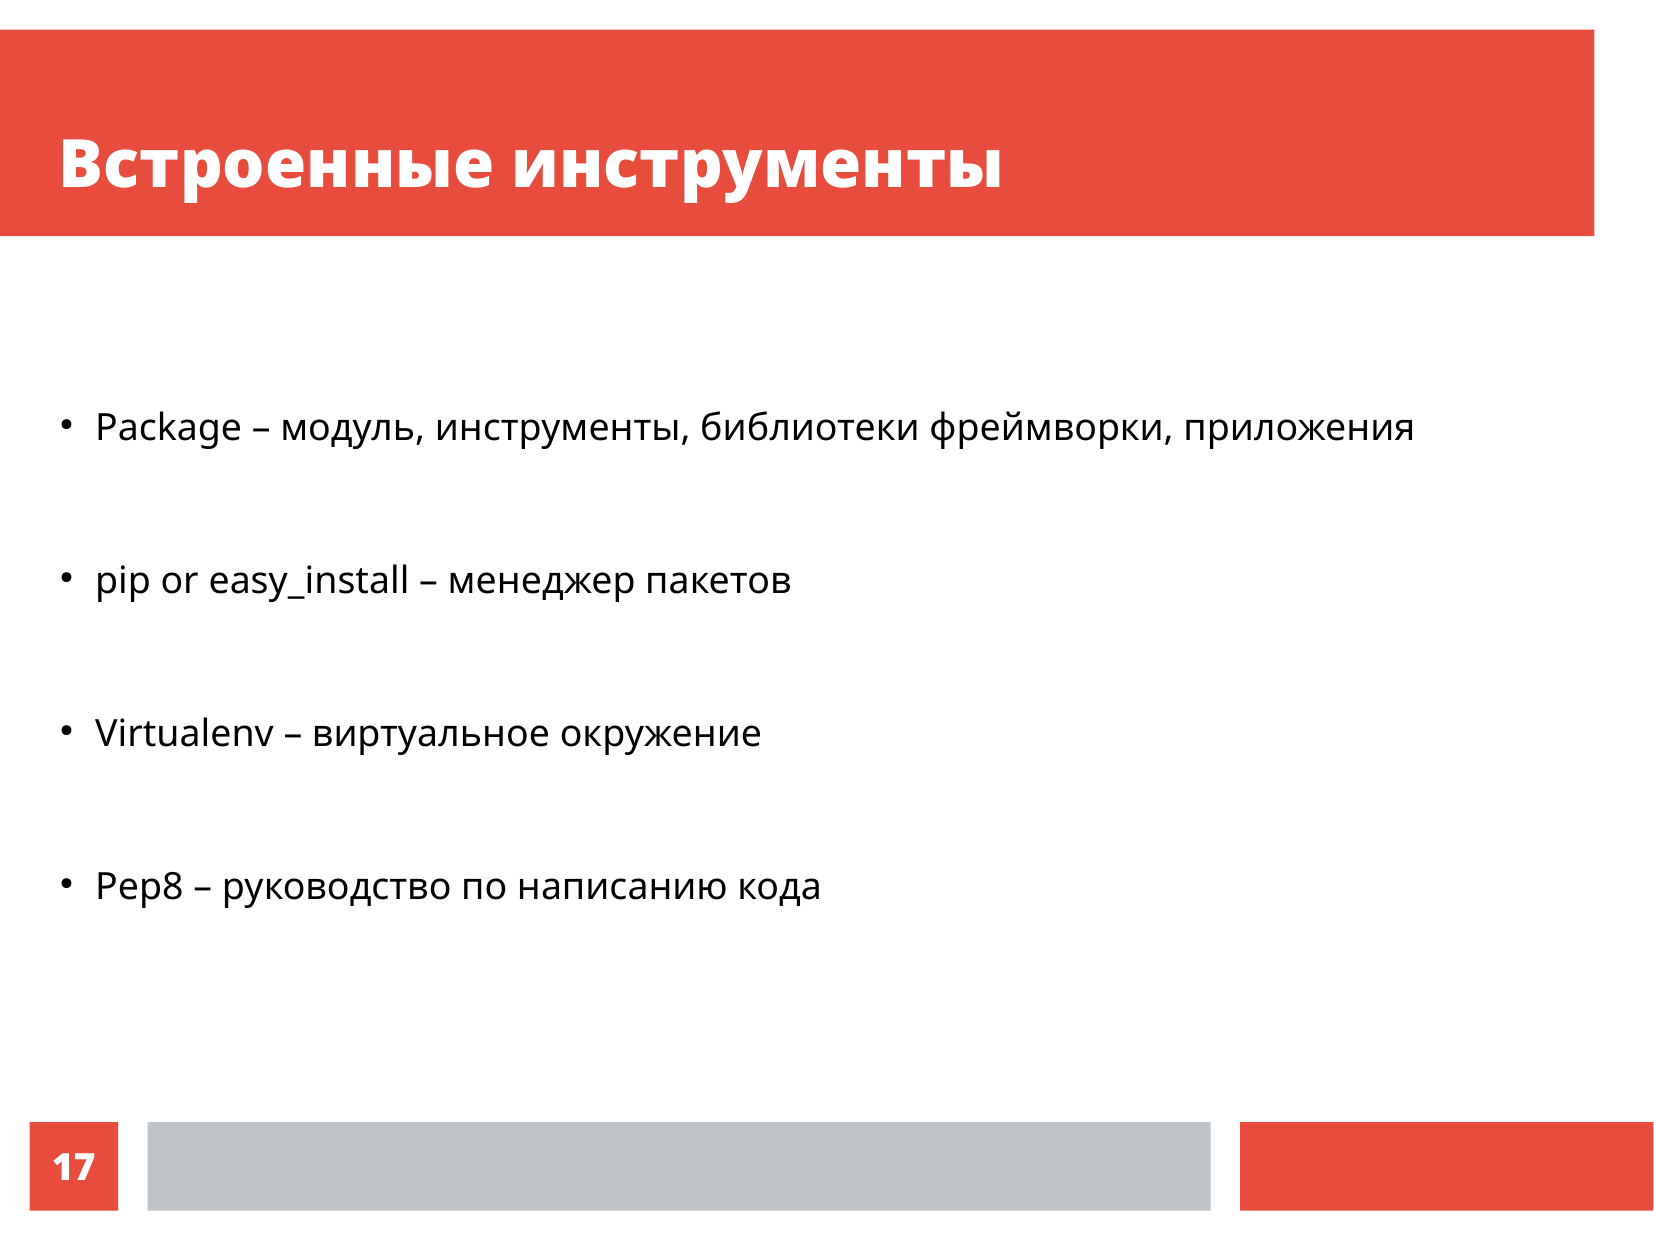

# Встроенные инструменты
Package – модуль, инструменты, библиотеки фреймворки, приложения
pip or easy_install – менеджер пакетов
Virtualenv – виртуальное окружение
Pep8 – руководство по написанию кода
17